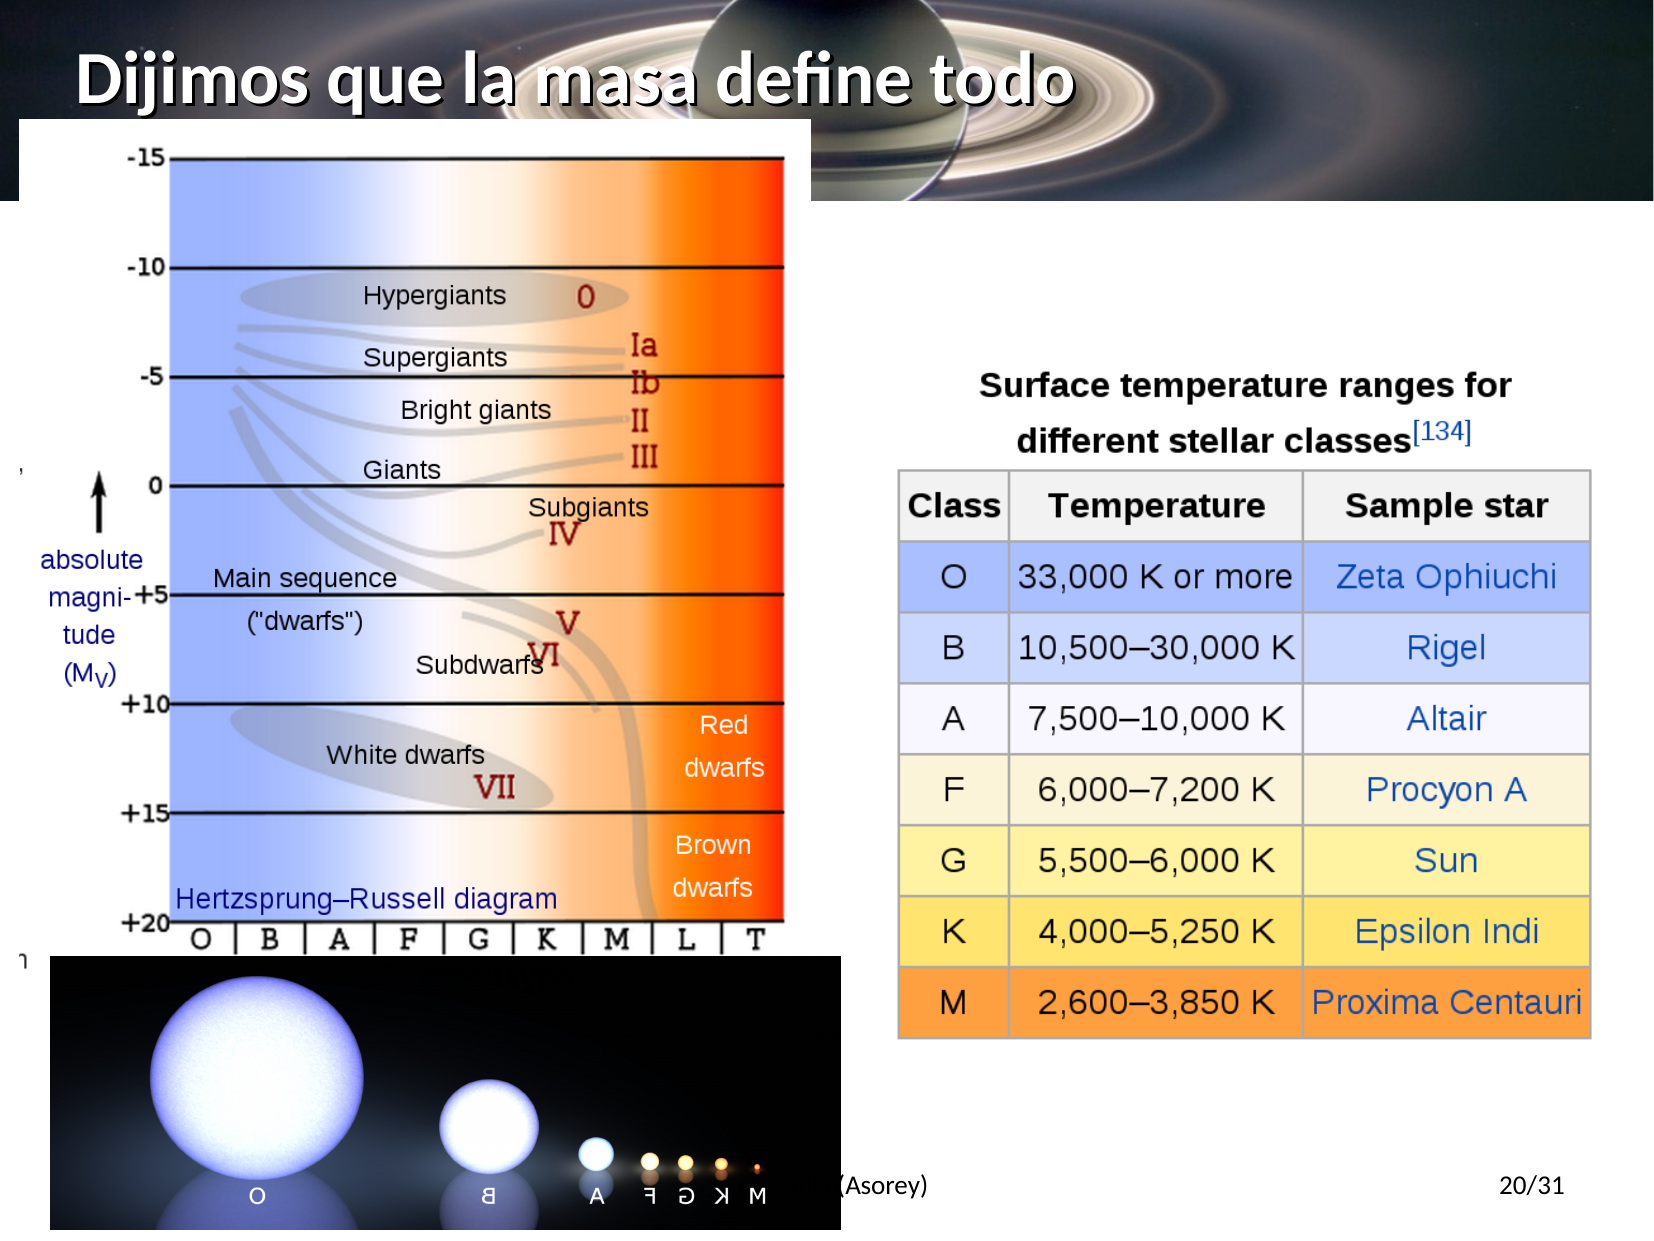

# Dijimos que la masa define todo
Astronomía (Asorey)
20